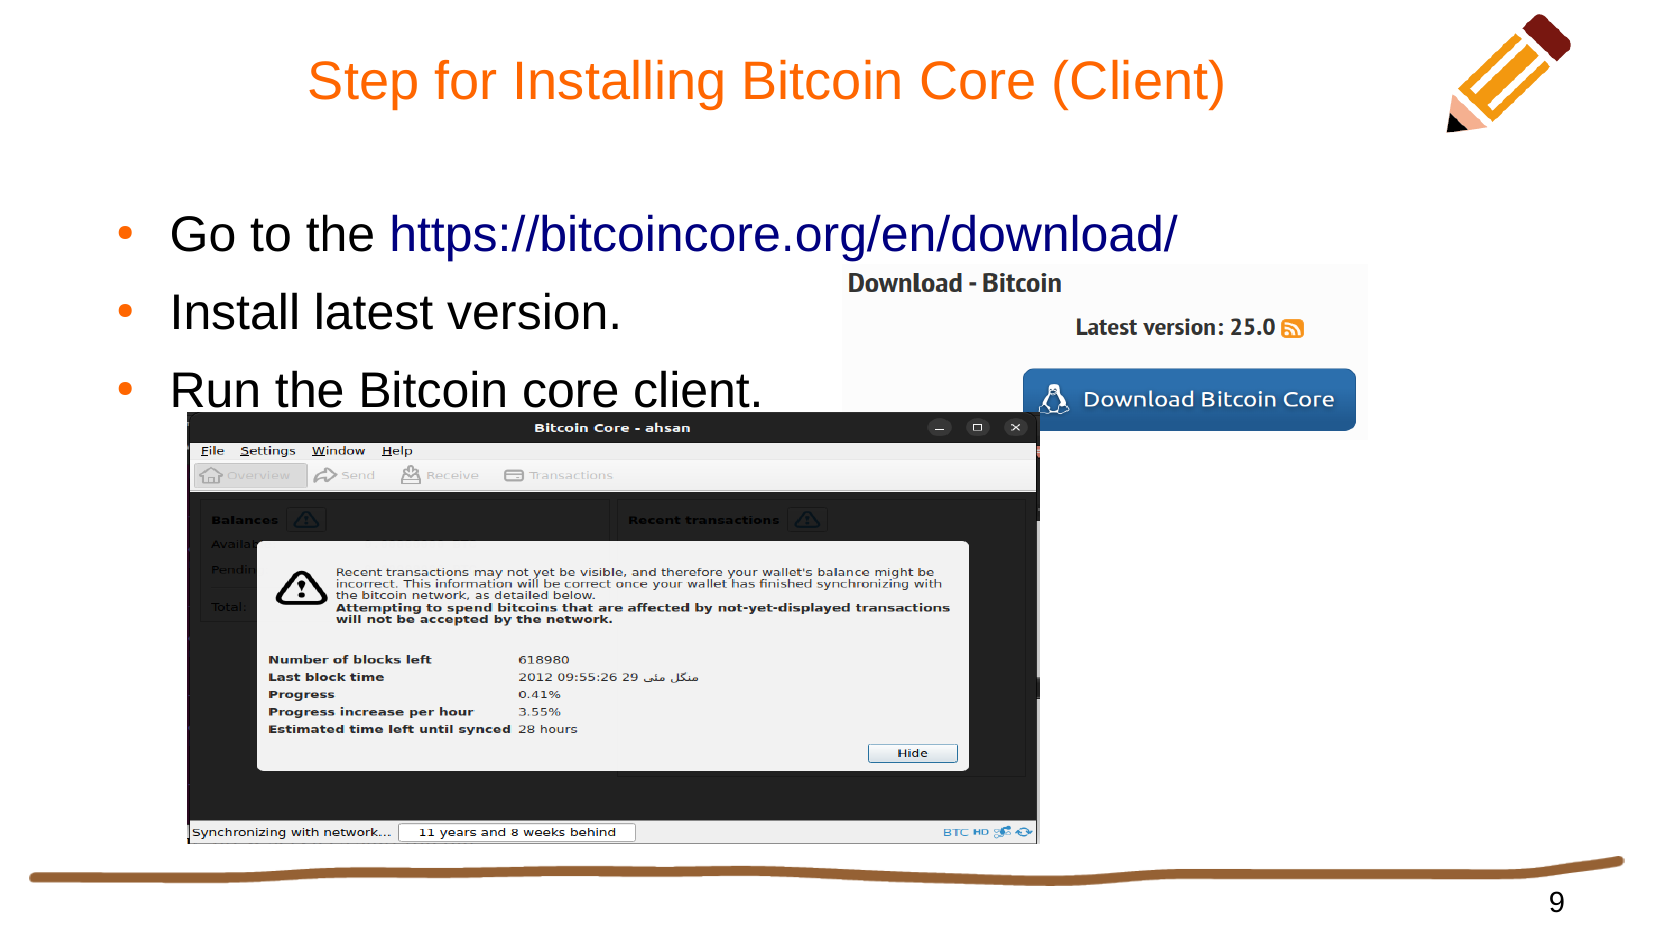

# Step for Installing Bitcoin Core (Client)
Go to the https://bitcoincore.org/en/download/
Install latest version.
Run the Bitcoin core client.
9